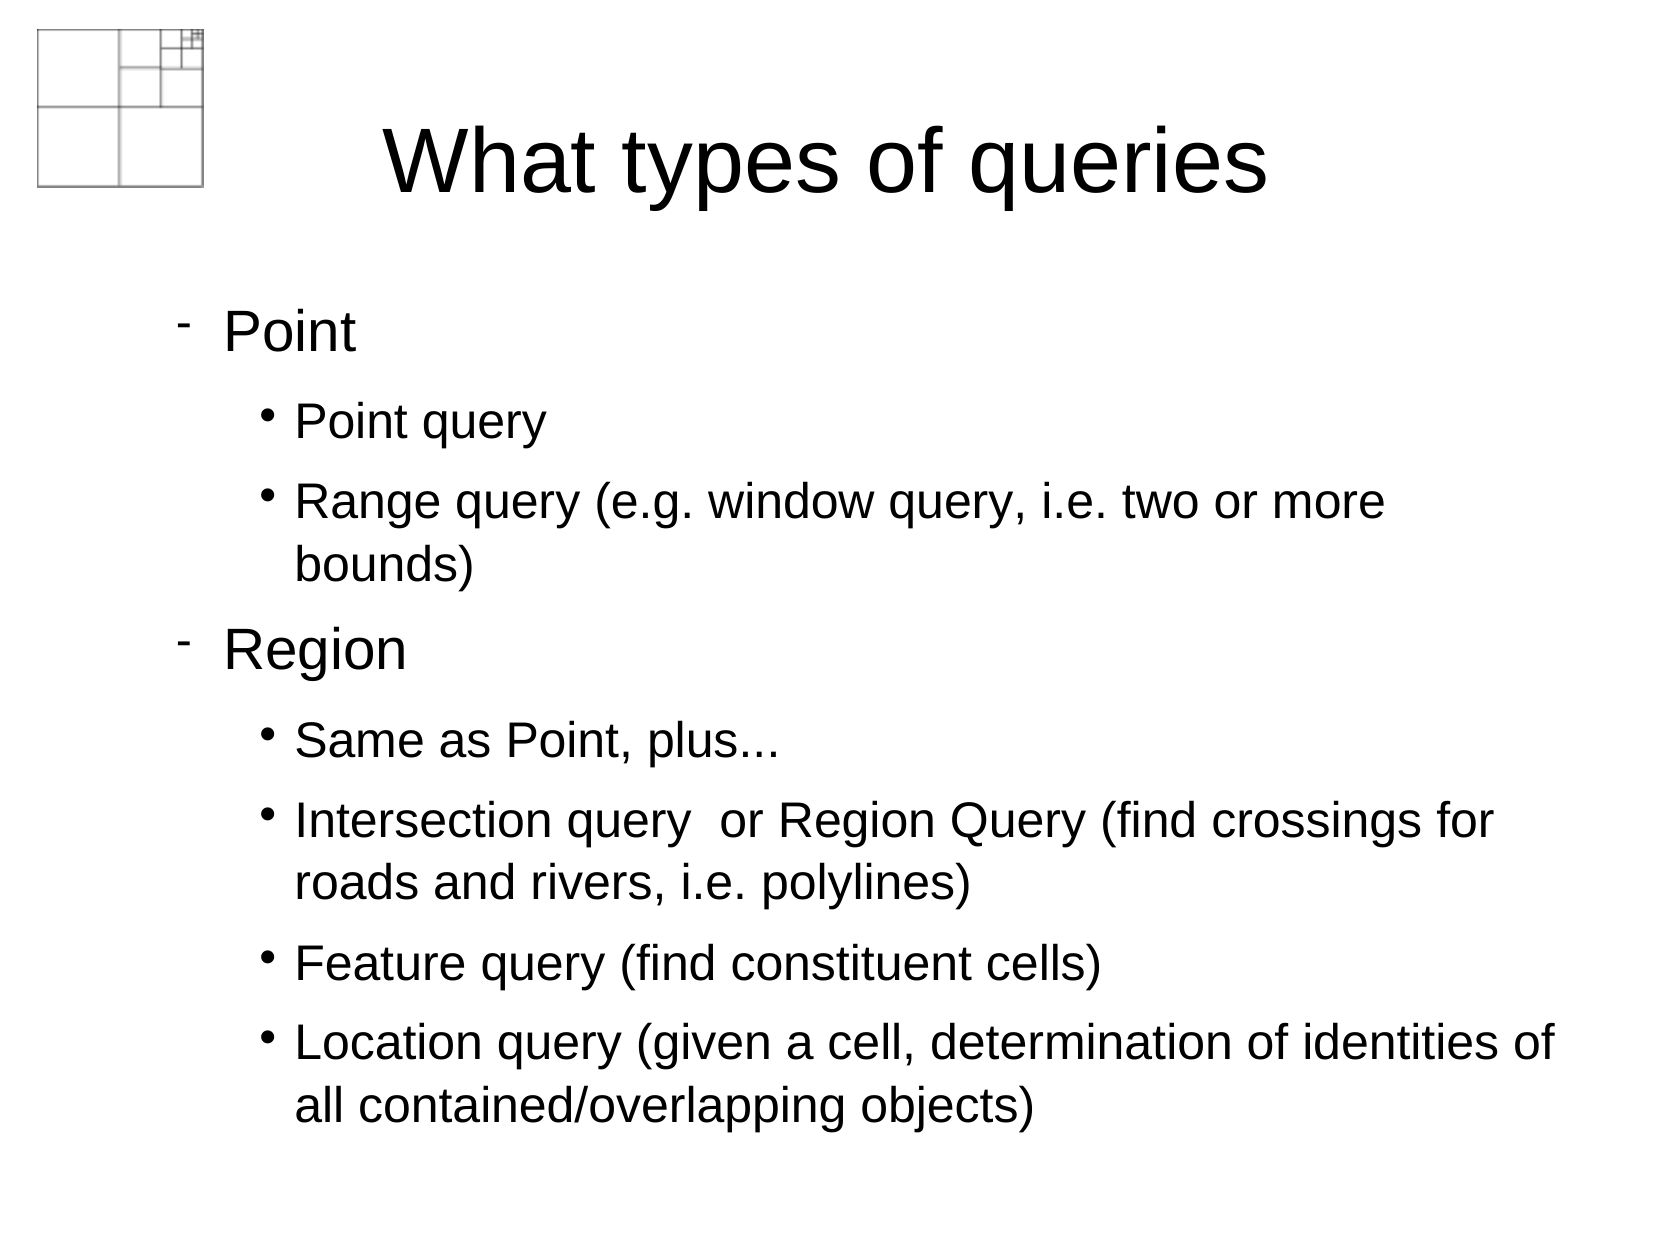

# What types of queries
Point
Point query
Range query (e.g. window query, i.e. two or more bounds)‏
Region
Same as Point, plus...
Intersection query or Region Query (find crossings for roads and rivers, i.e. polylines)‏
Feature query (find constituent cells)‏
Location query (given a cell, determination of identities of all contained/overlapping objects)‏